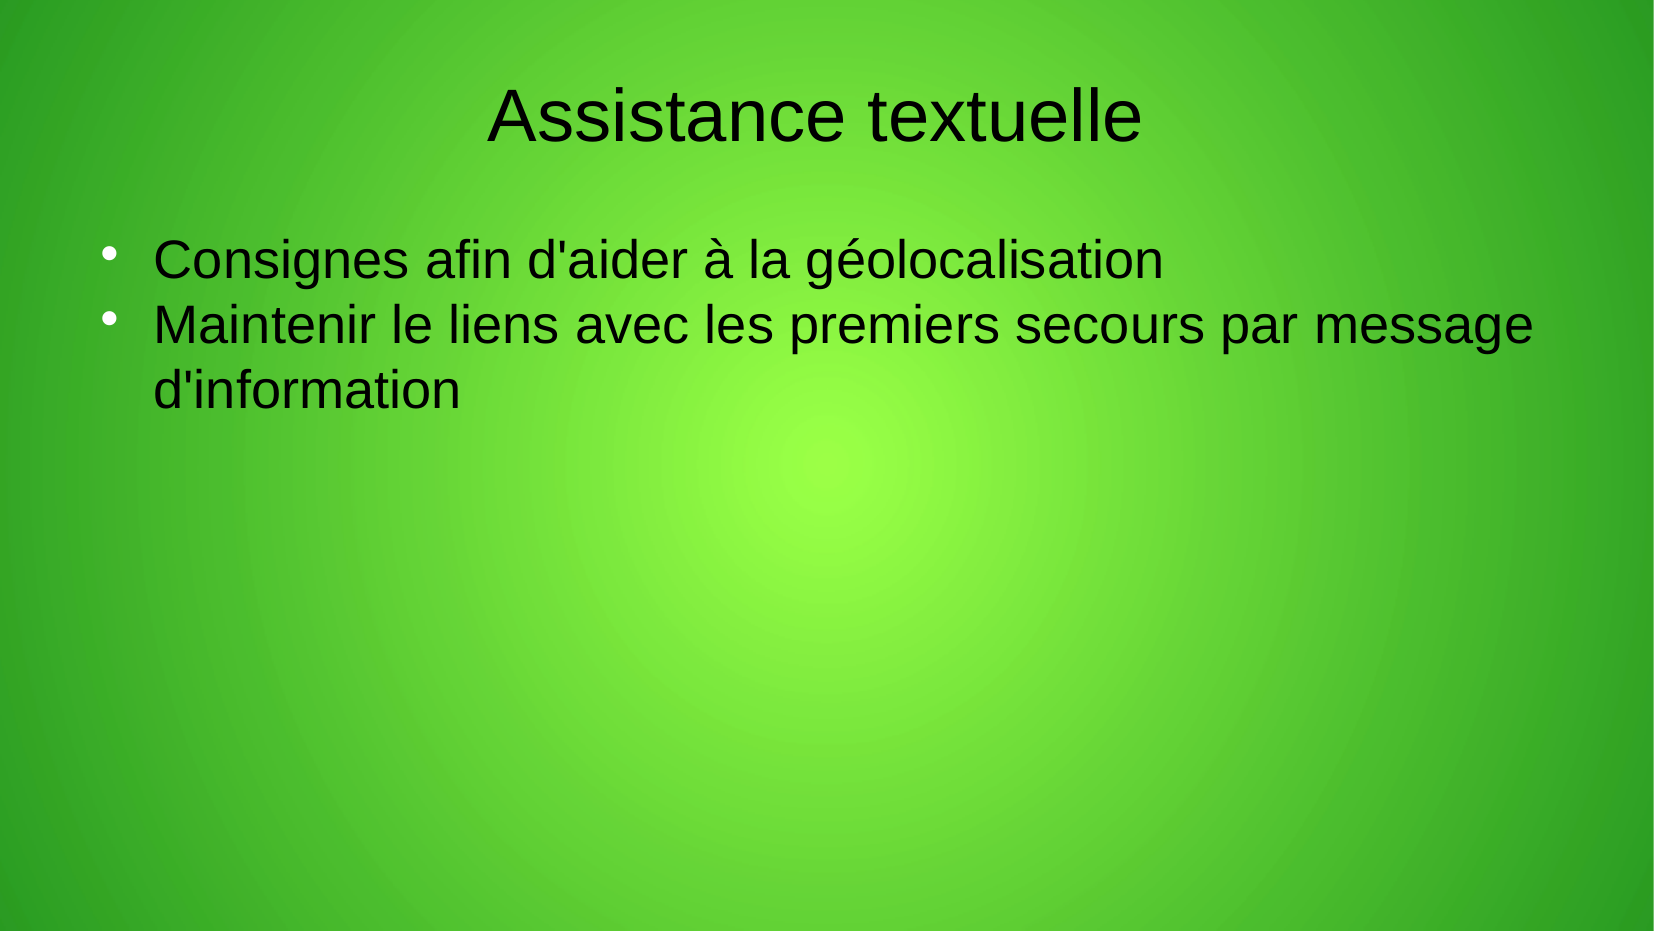

Assistance textuelle
Consignes afin d'aider à la géolocalisation
Maintenir le liens avec les premiers secours par message d'information